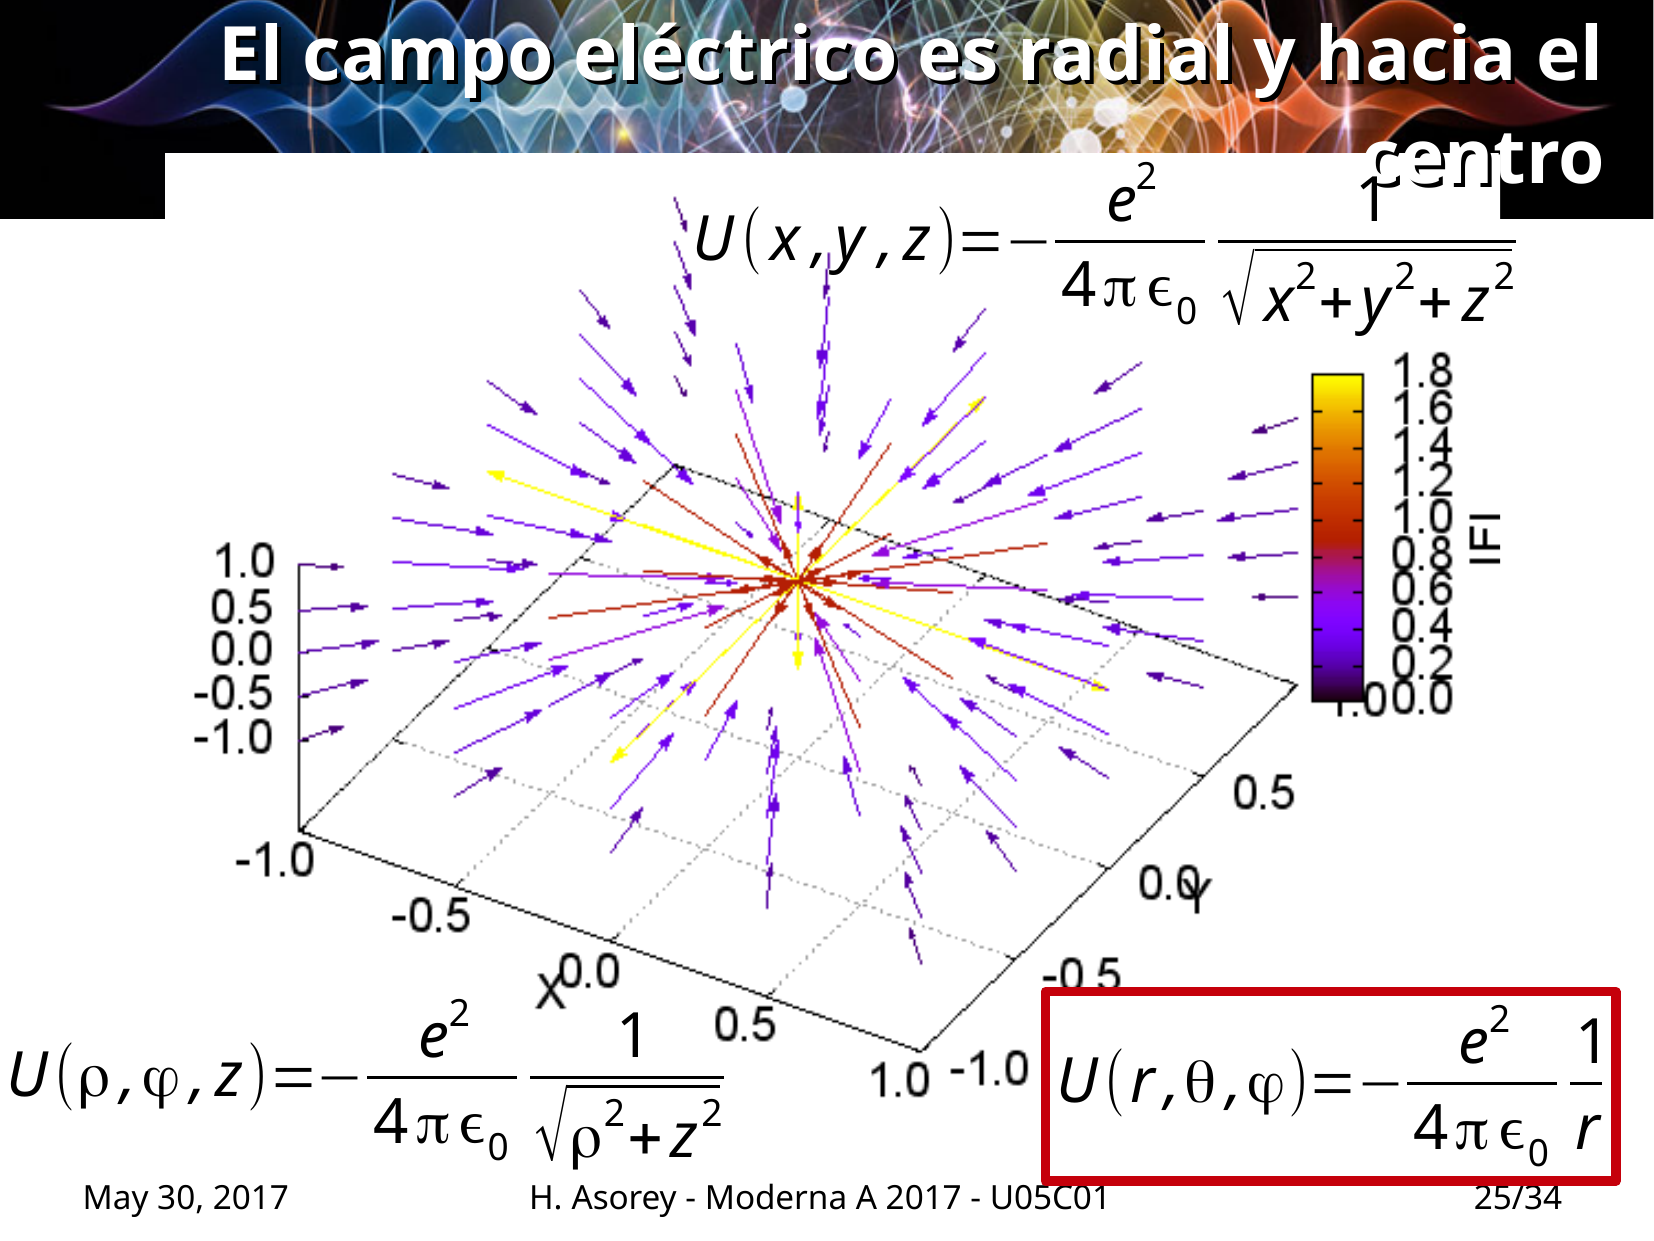

# El campo eléctrico es radial y hacia el centro
May 30, 2017
H. Asorey - Moderna A 2017 - U05C01
25